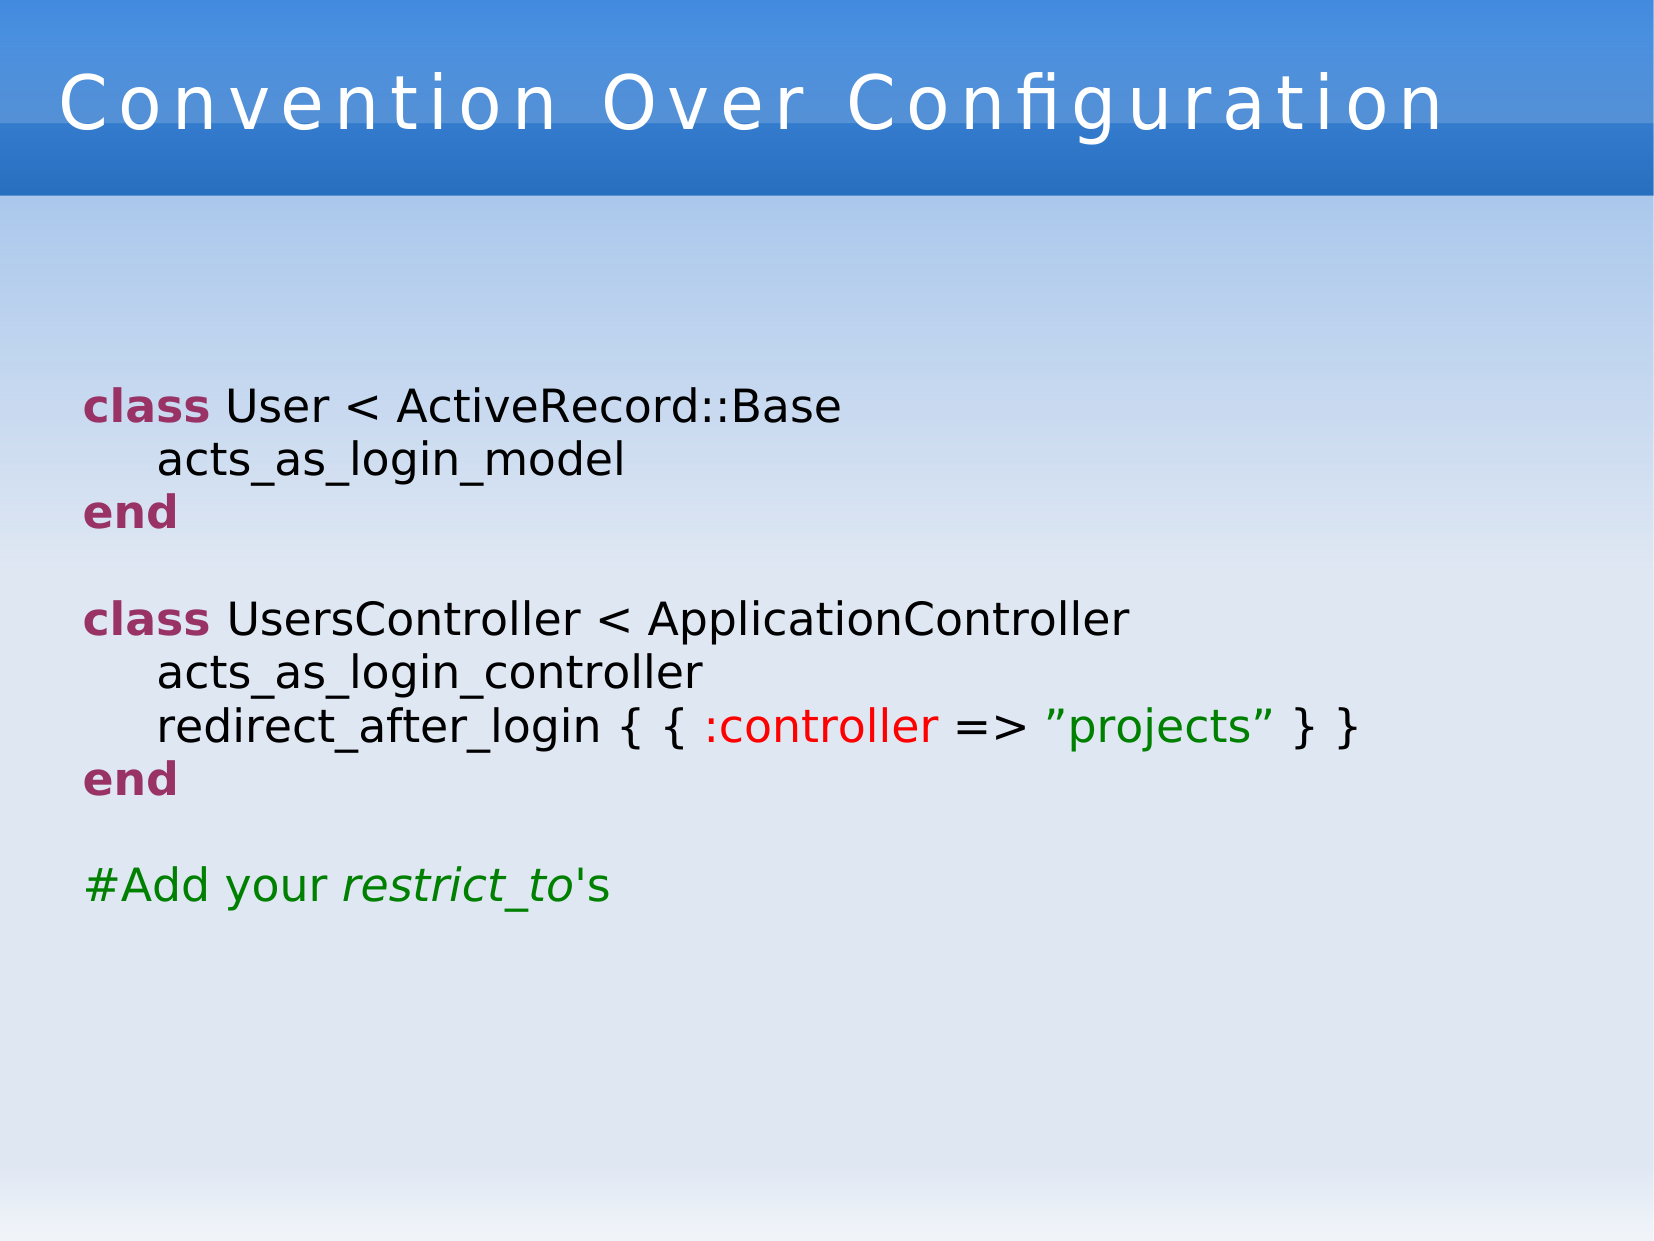

# Convention Over Configuration
class User < ActiveRecord::Base
	acts_as_login_model
end
class UsersController < ApplicationController
	acts_as_login_controller
	redirect_after_login { { :controller => ”projects” } }
end
#Add your restrict_to's